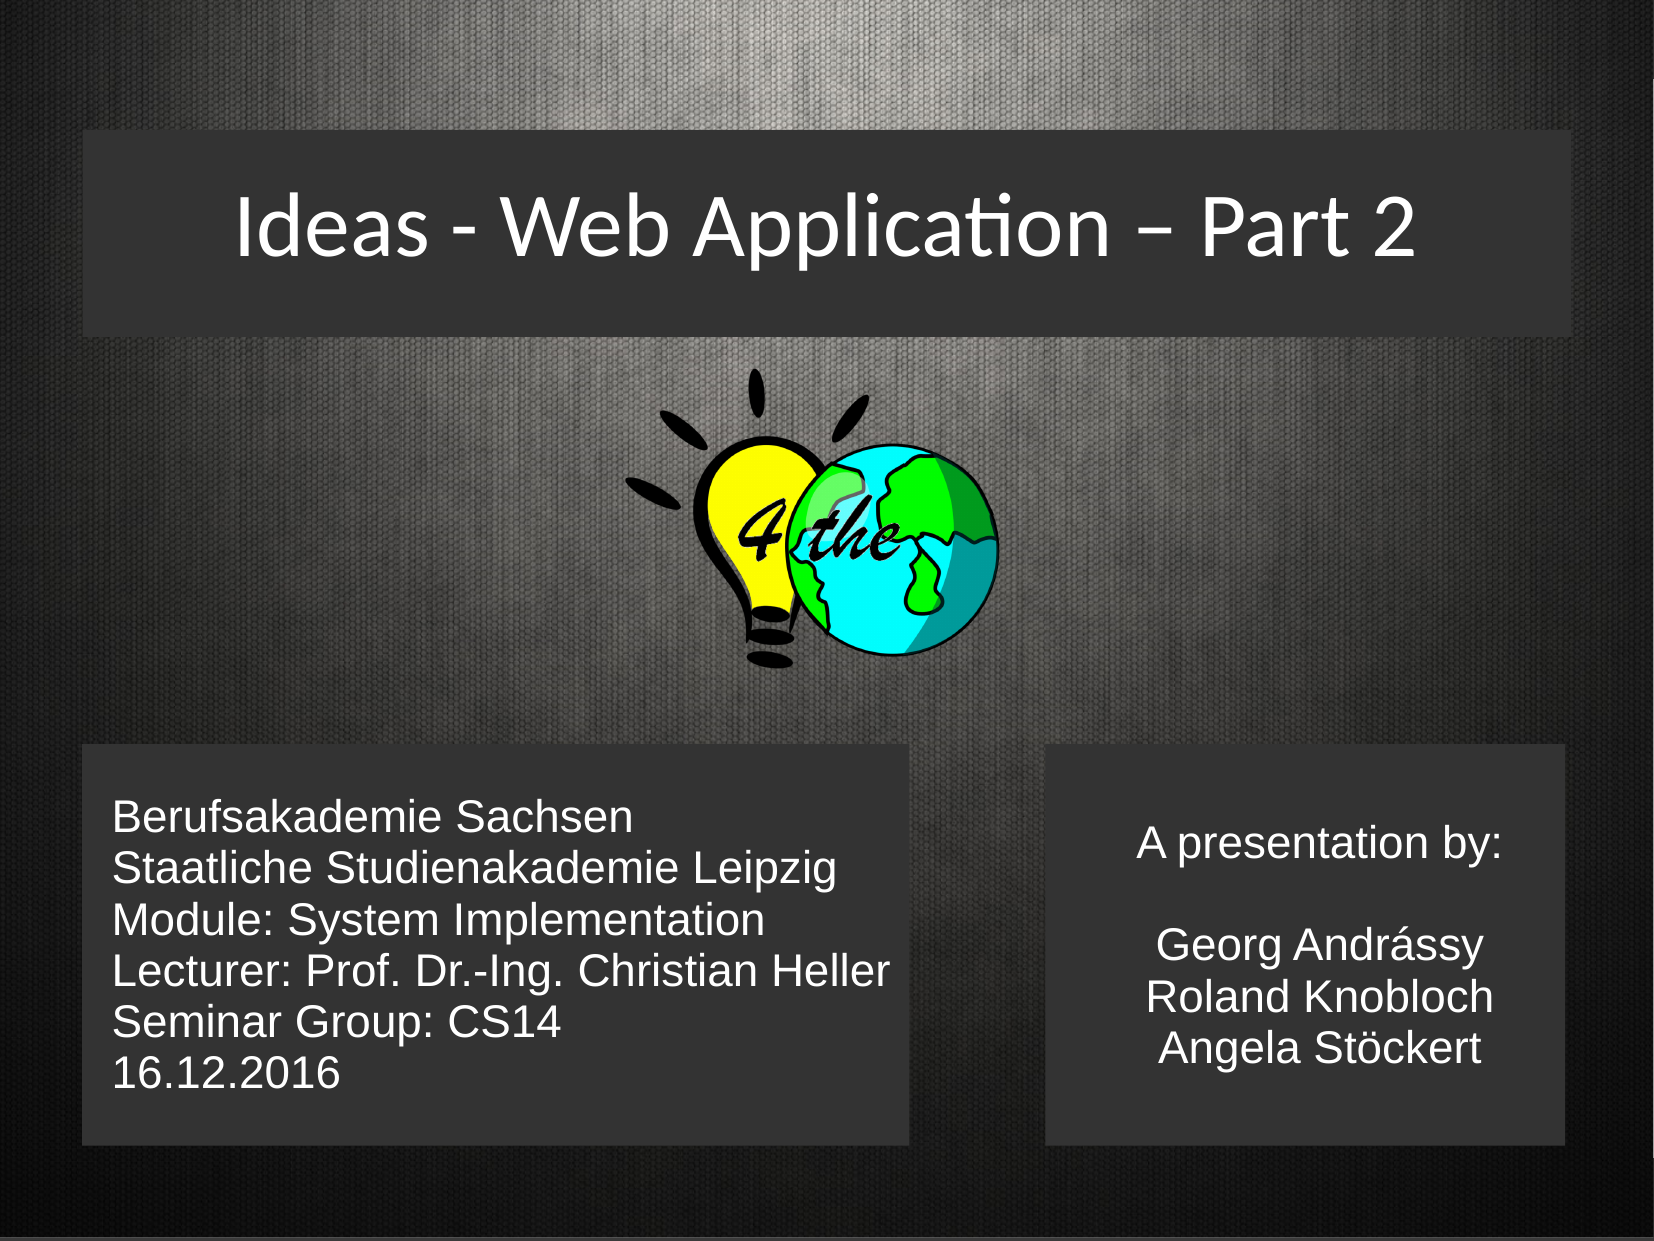

# Ideas - Web Application – Part 2
Berufsakademie Sachsen
Staatliche Studienakademie Leipzig
Module: System Implementation
Lecturer: Prof. Dr.-Ing. Christian Heller
Seminar Group: CS14
16.12.2016
A presentation by:
Georg Andrássy
Roland Knobloch
Angela Stöckert